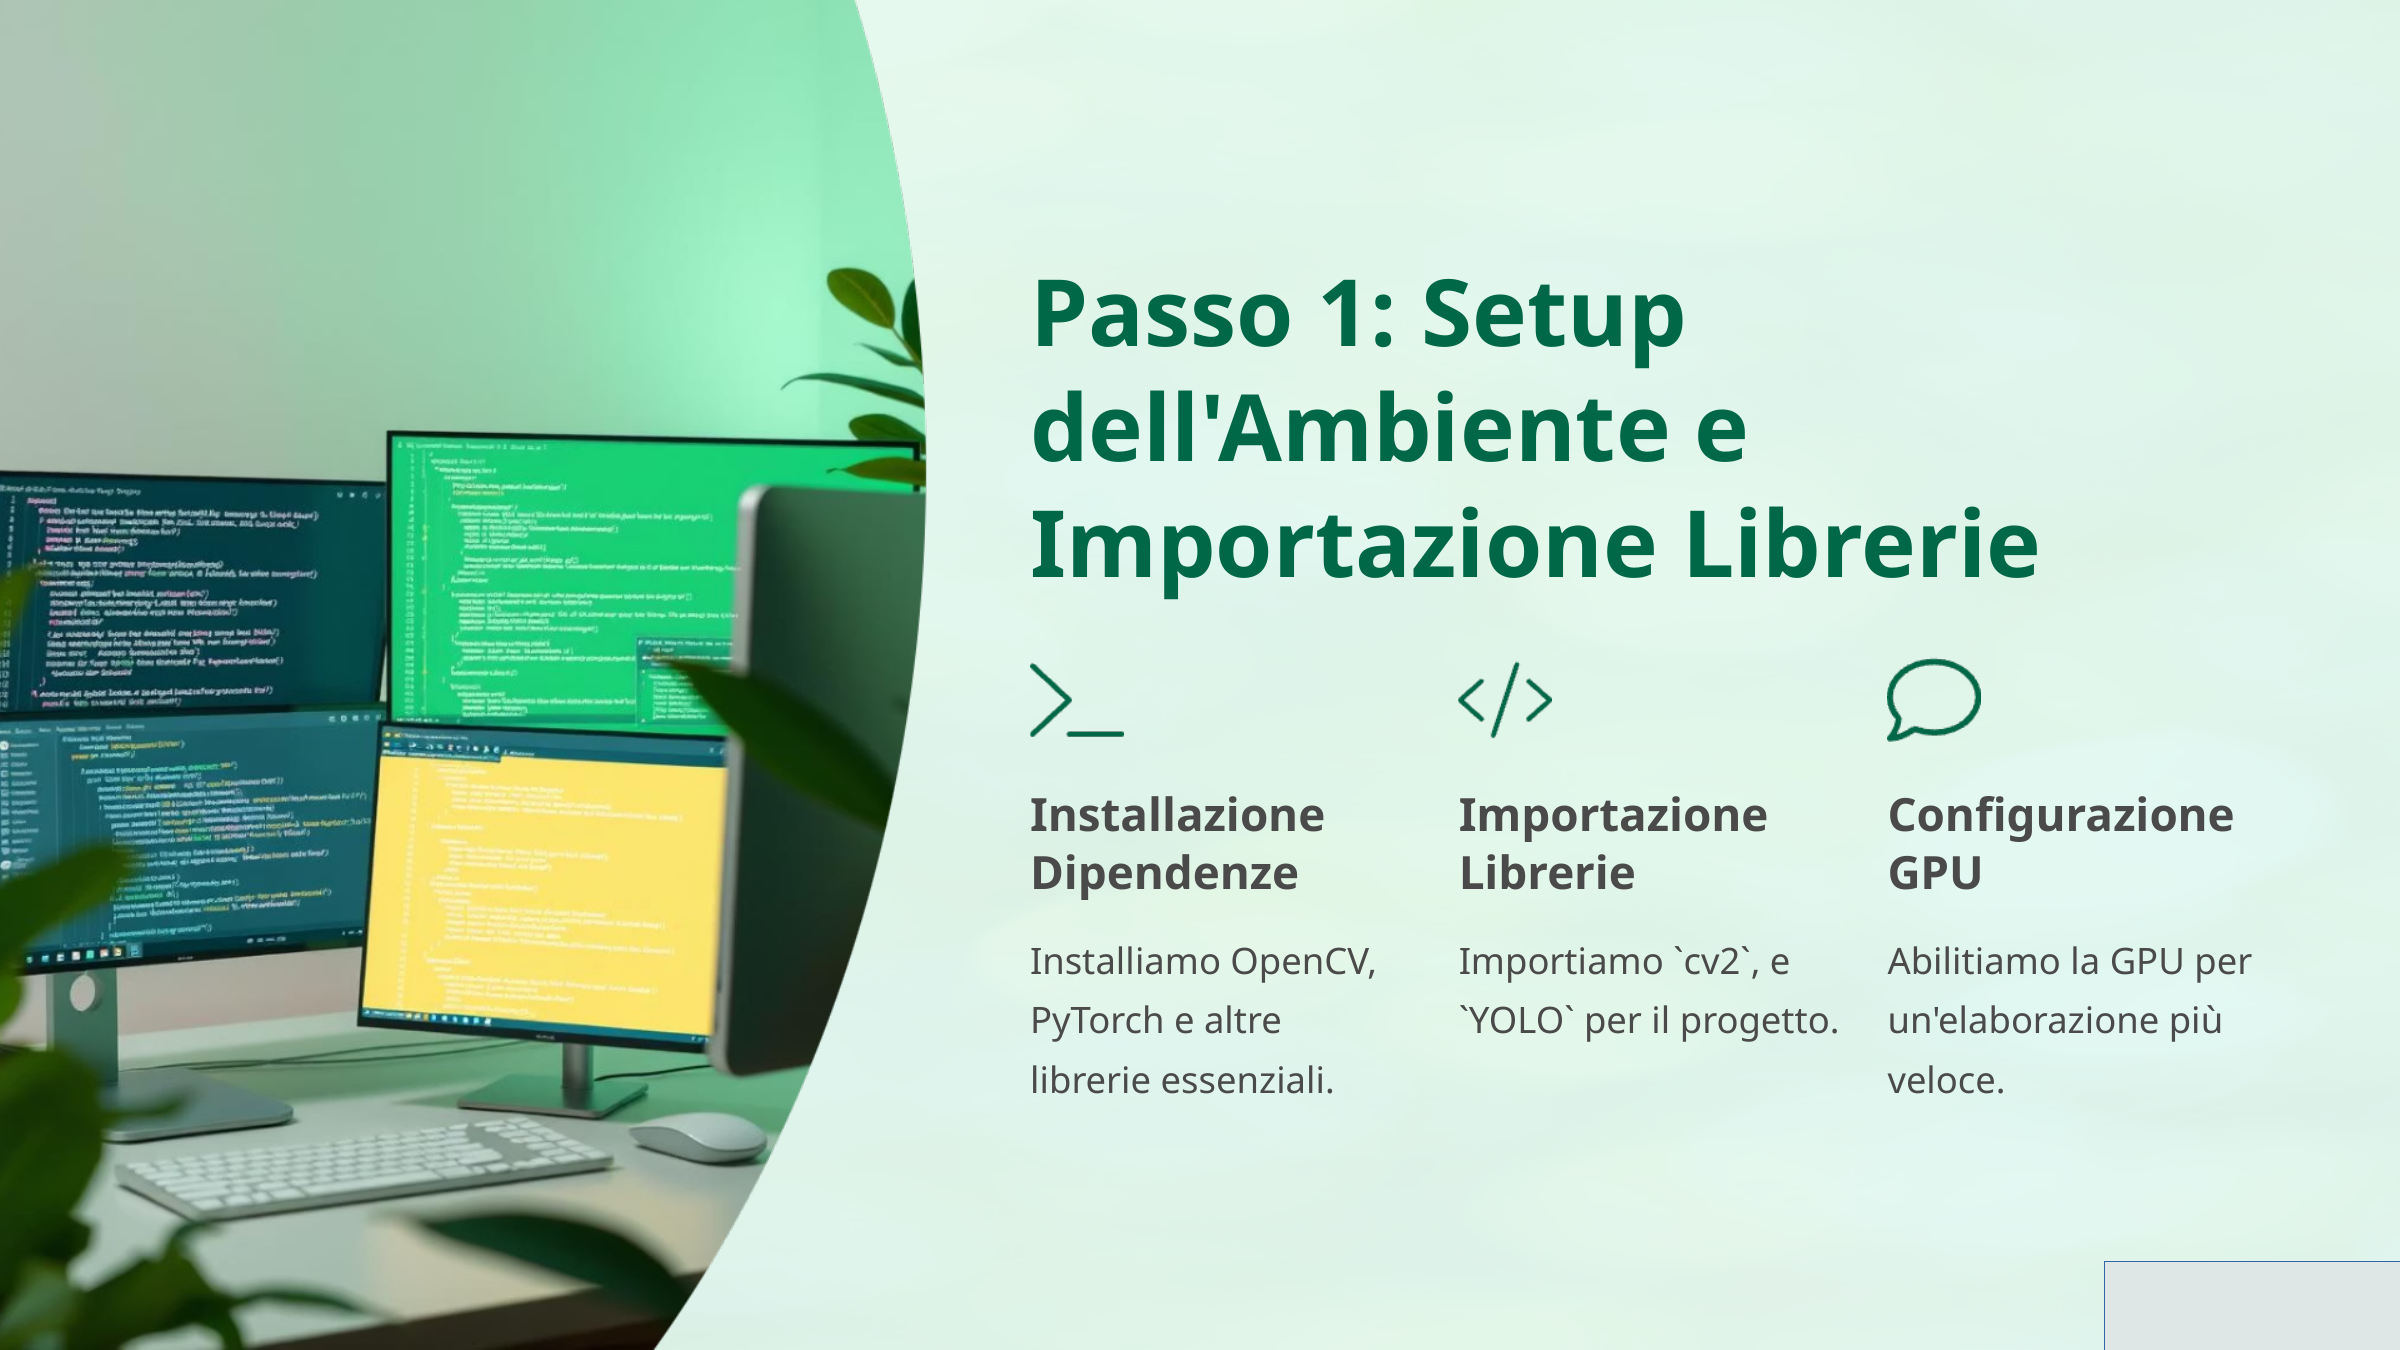

Passo 1: Setup dell'Ambiente e Importazione Librerie
Installazione Dipendenze
Importazione Librerie
Configurazione GPU
Installiamo OpenCV, PyTorch e altre librerie essenziali.
Importiamo `cv2`, e `YOLO` per il progetto.
Abilitiamo la GPU per un'elaborazione più veloce.